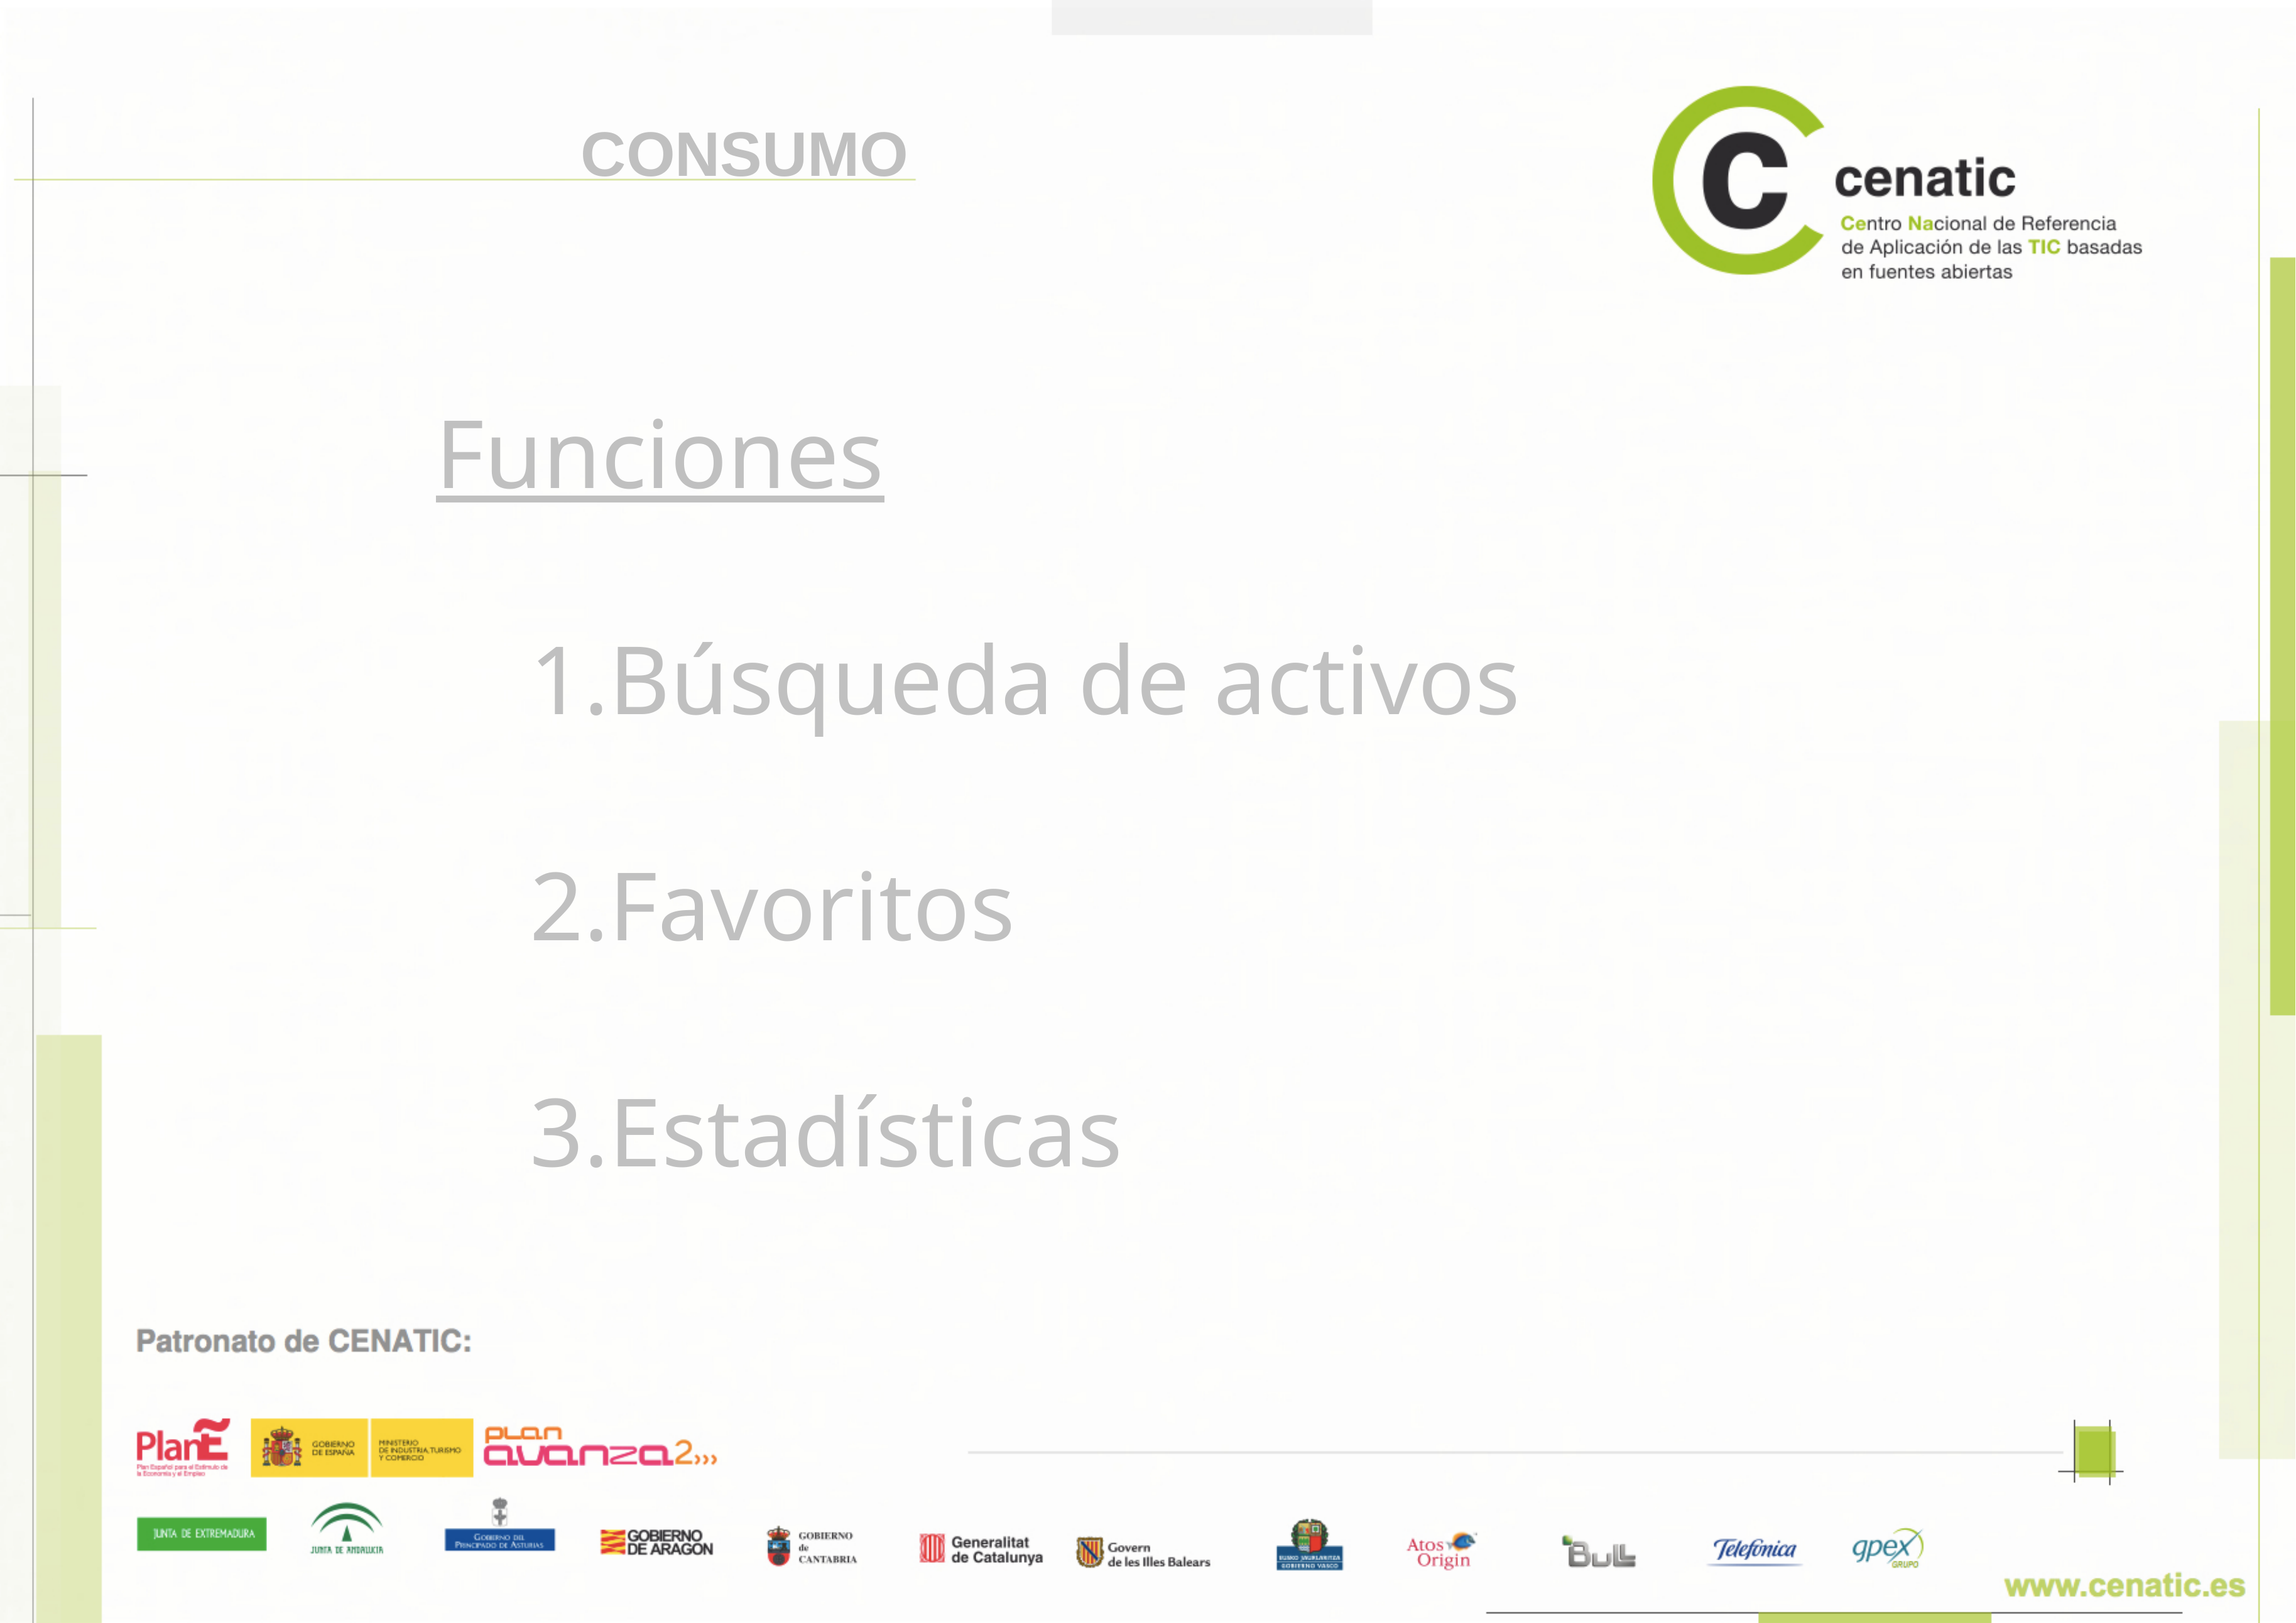

CONSUMO
Funciones
	1.Búsqueda de activos
	2.Favoritos
	3.Estadísticas